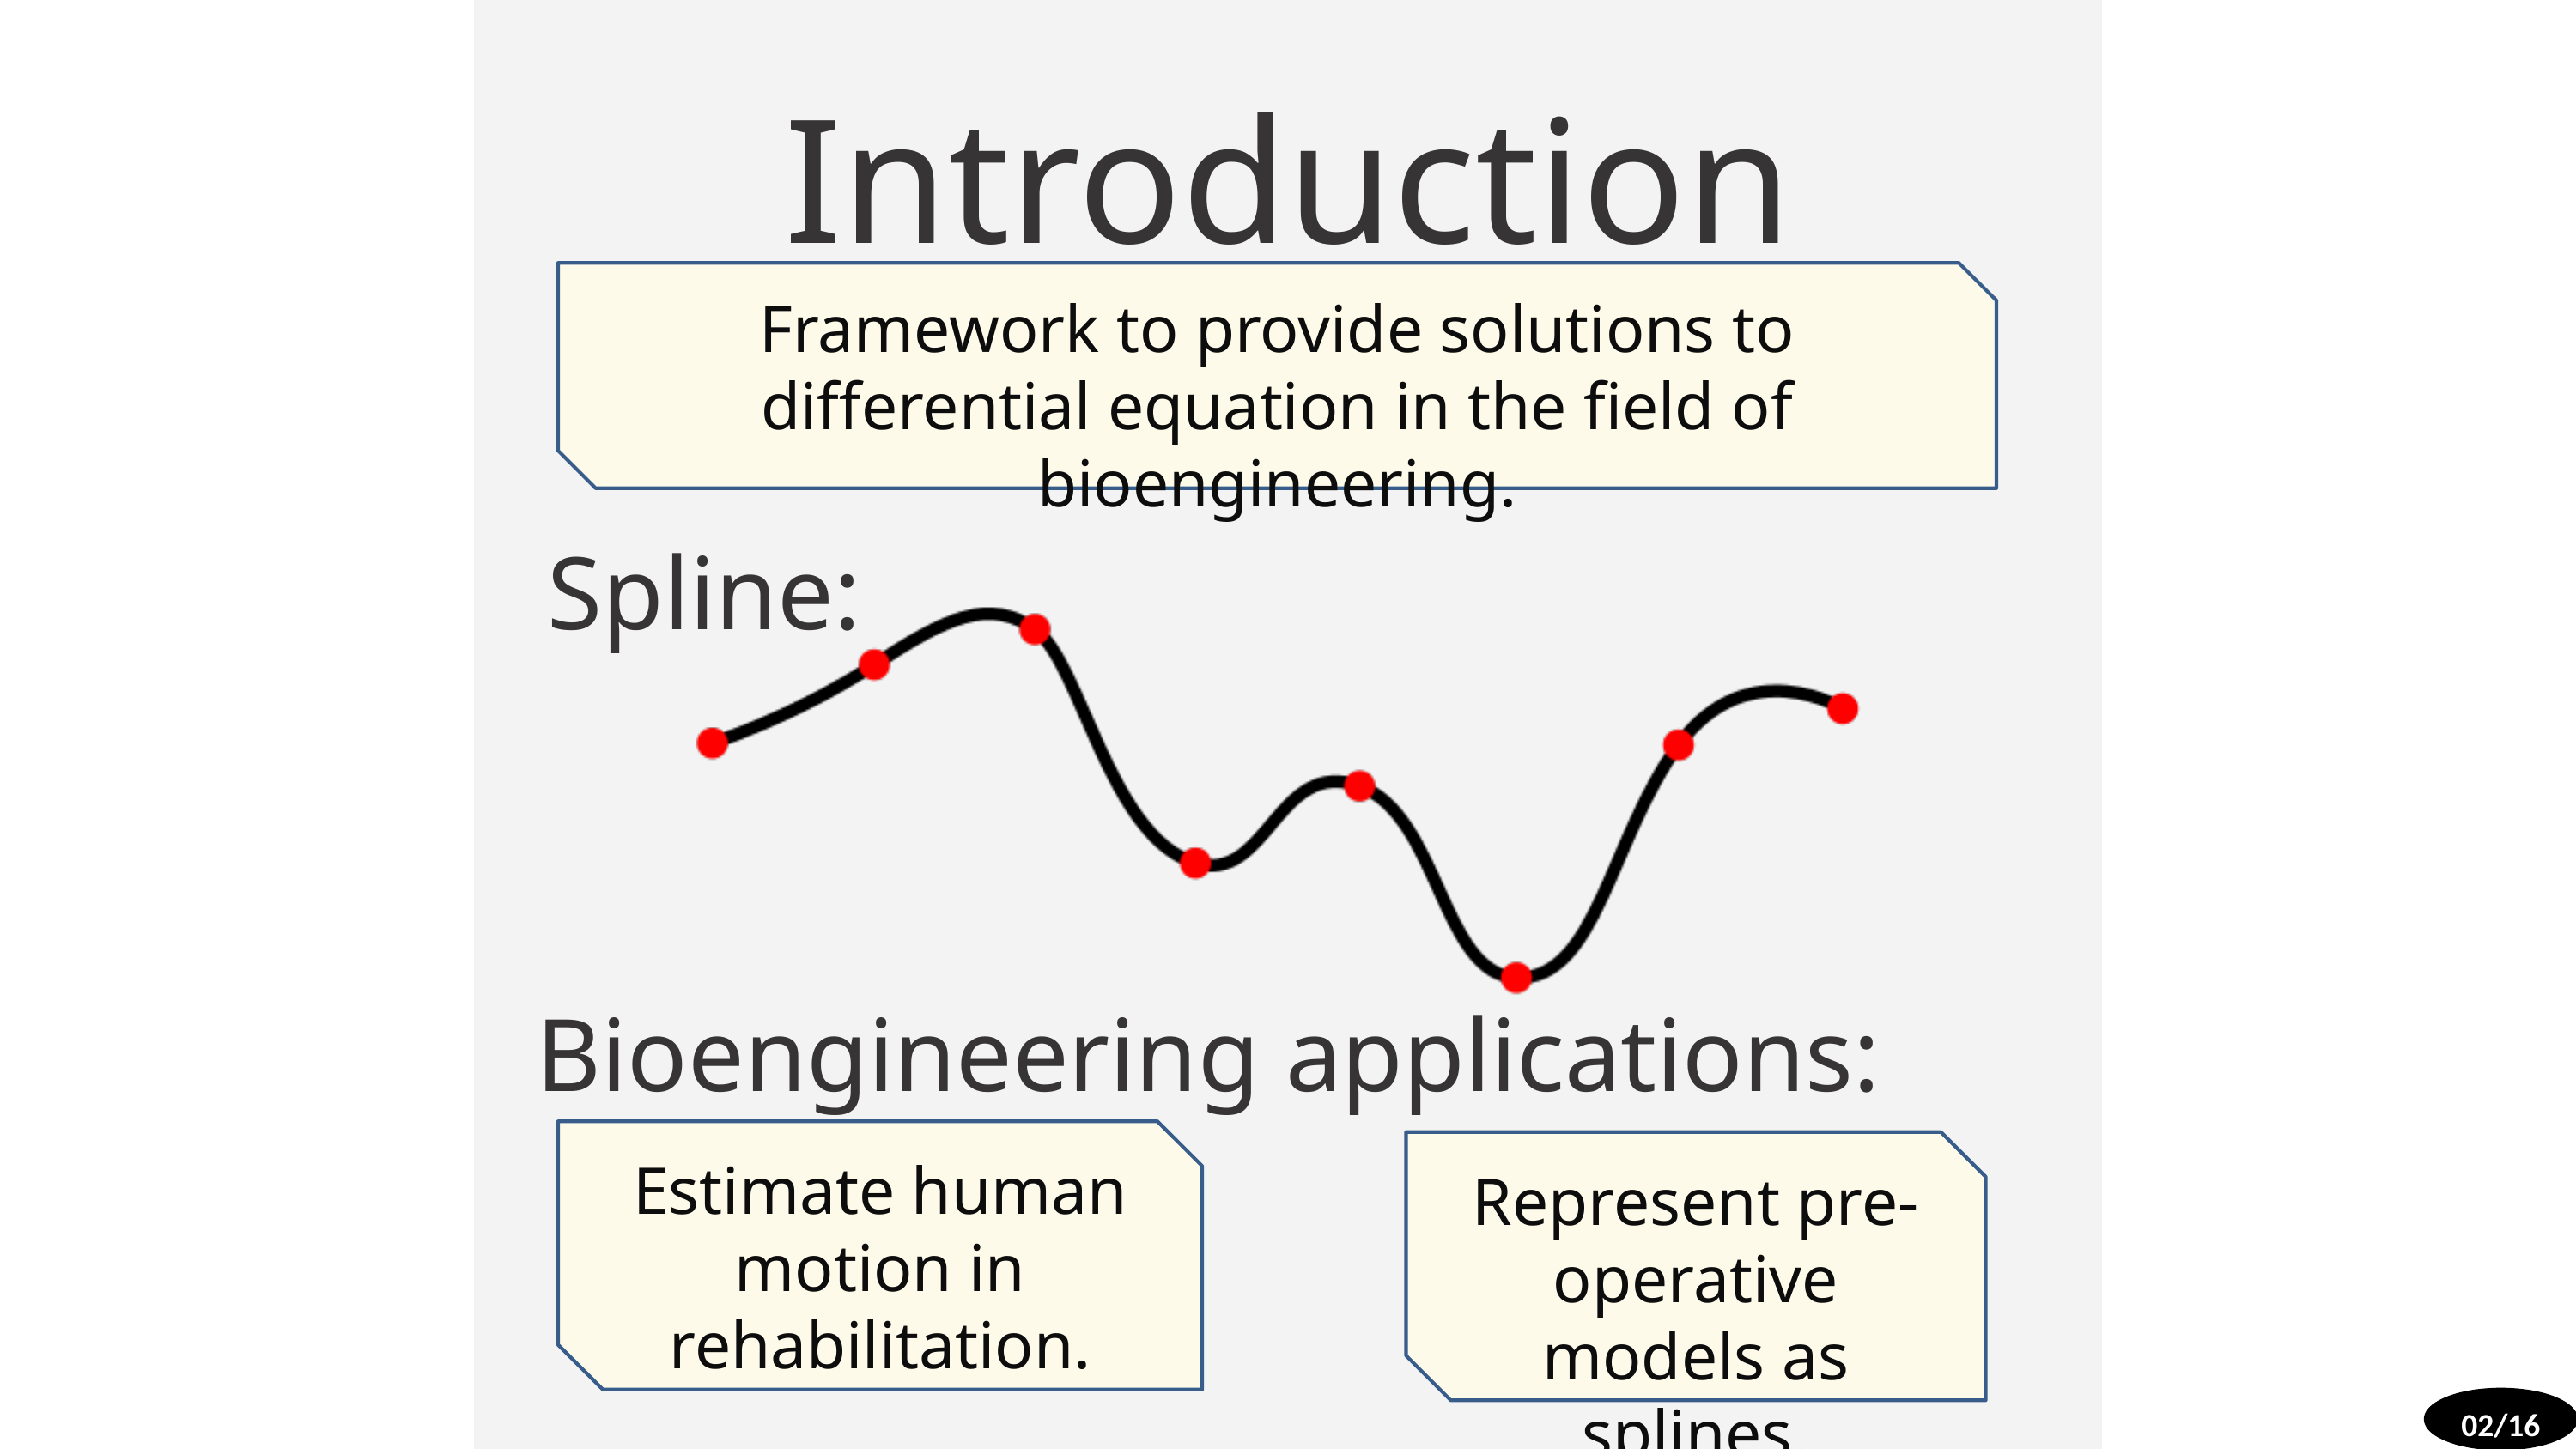

Introduction
Framework to provide solutions to differential equation in the field of bioengineering.
Spline:
Bioengineering applications:
Estimate human motion in rehabilitation.
Represent pre-operative models as splines.
02/16